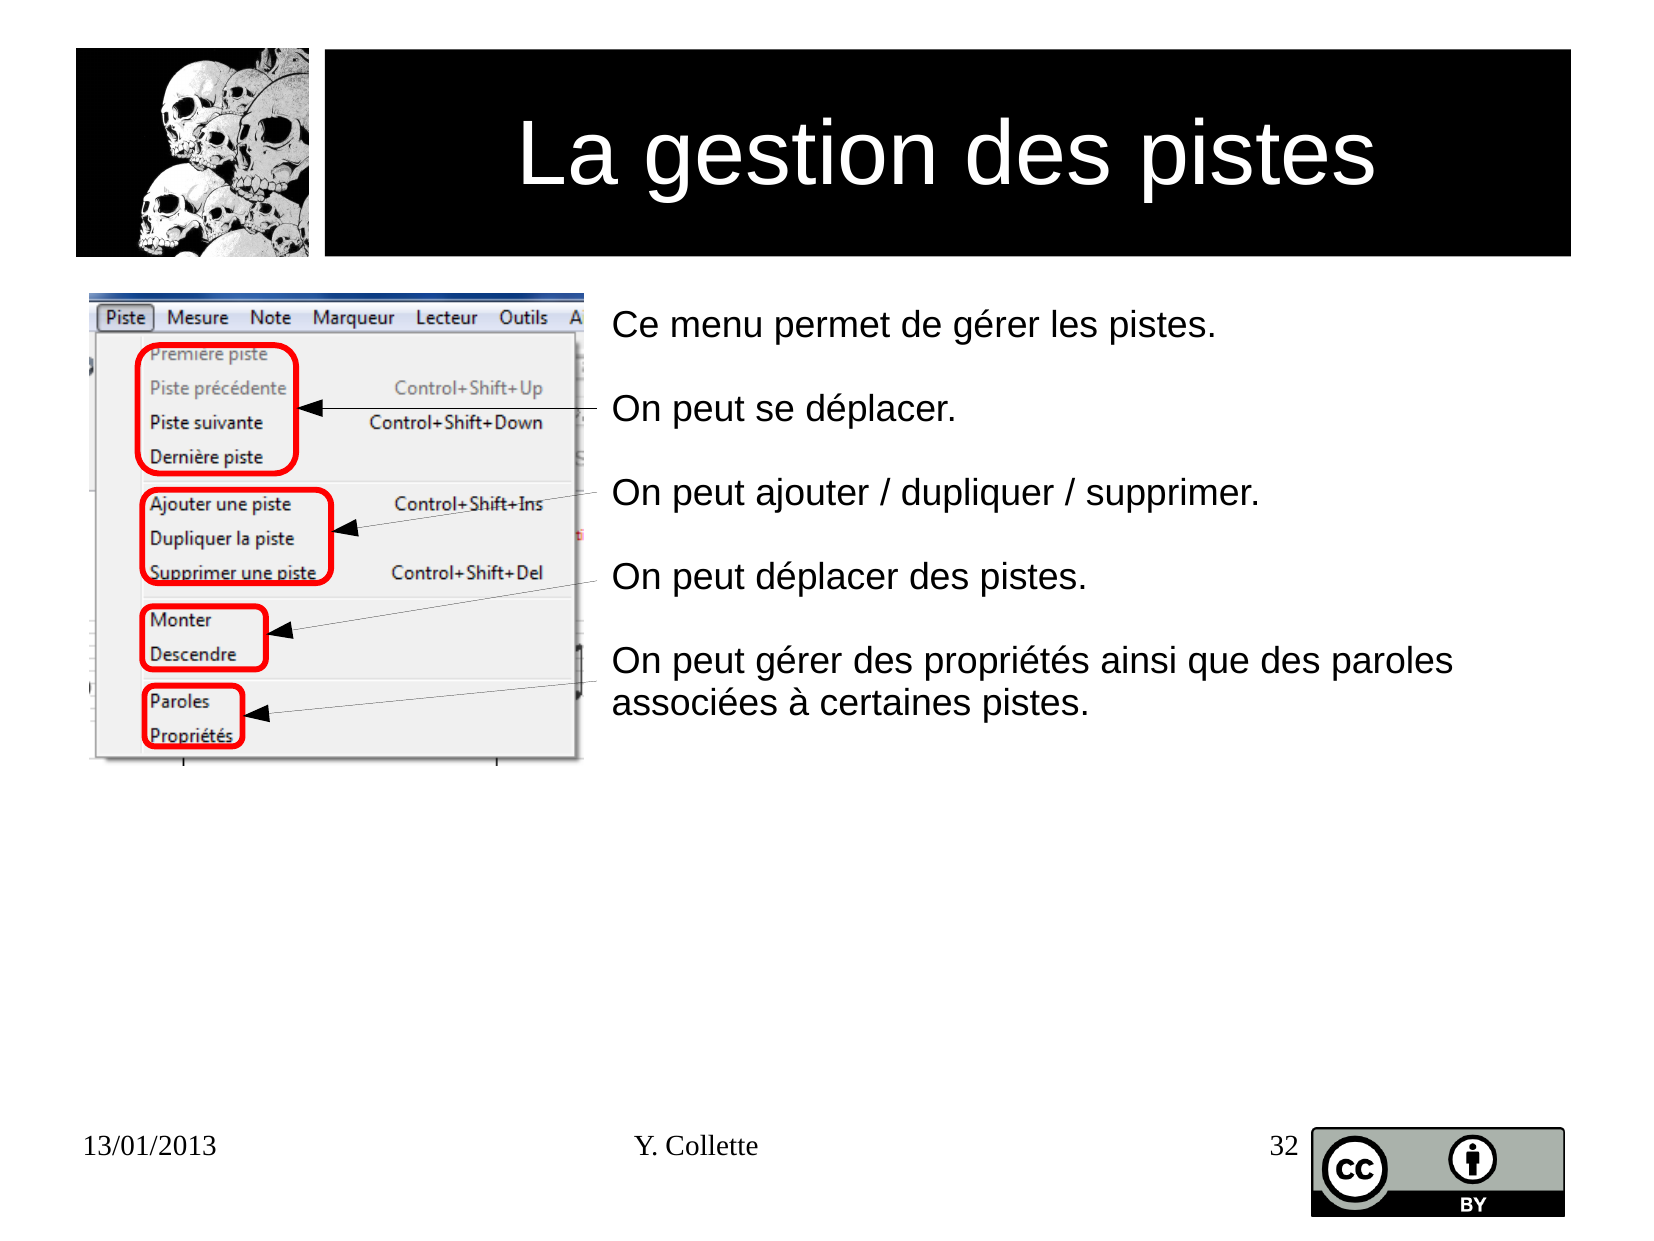

# La gestion des pistes
Ce menu permet de gérer les pistes.
On peut se déplacer.
On peut ajouter / dupliquer / supprimer.
On peut déplacer des pistes.
On peut gérer des propriétés ainsi que des paroles associées à certaines pistes.
Y. Collette
32